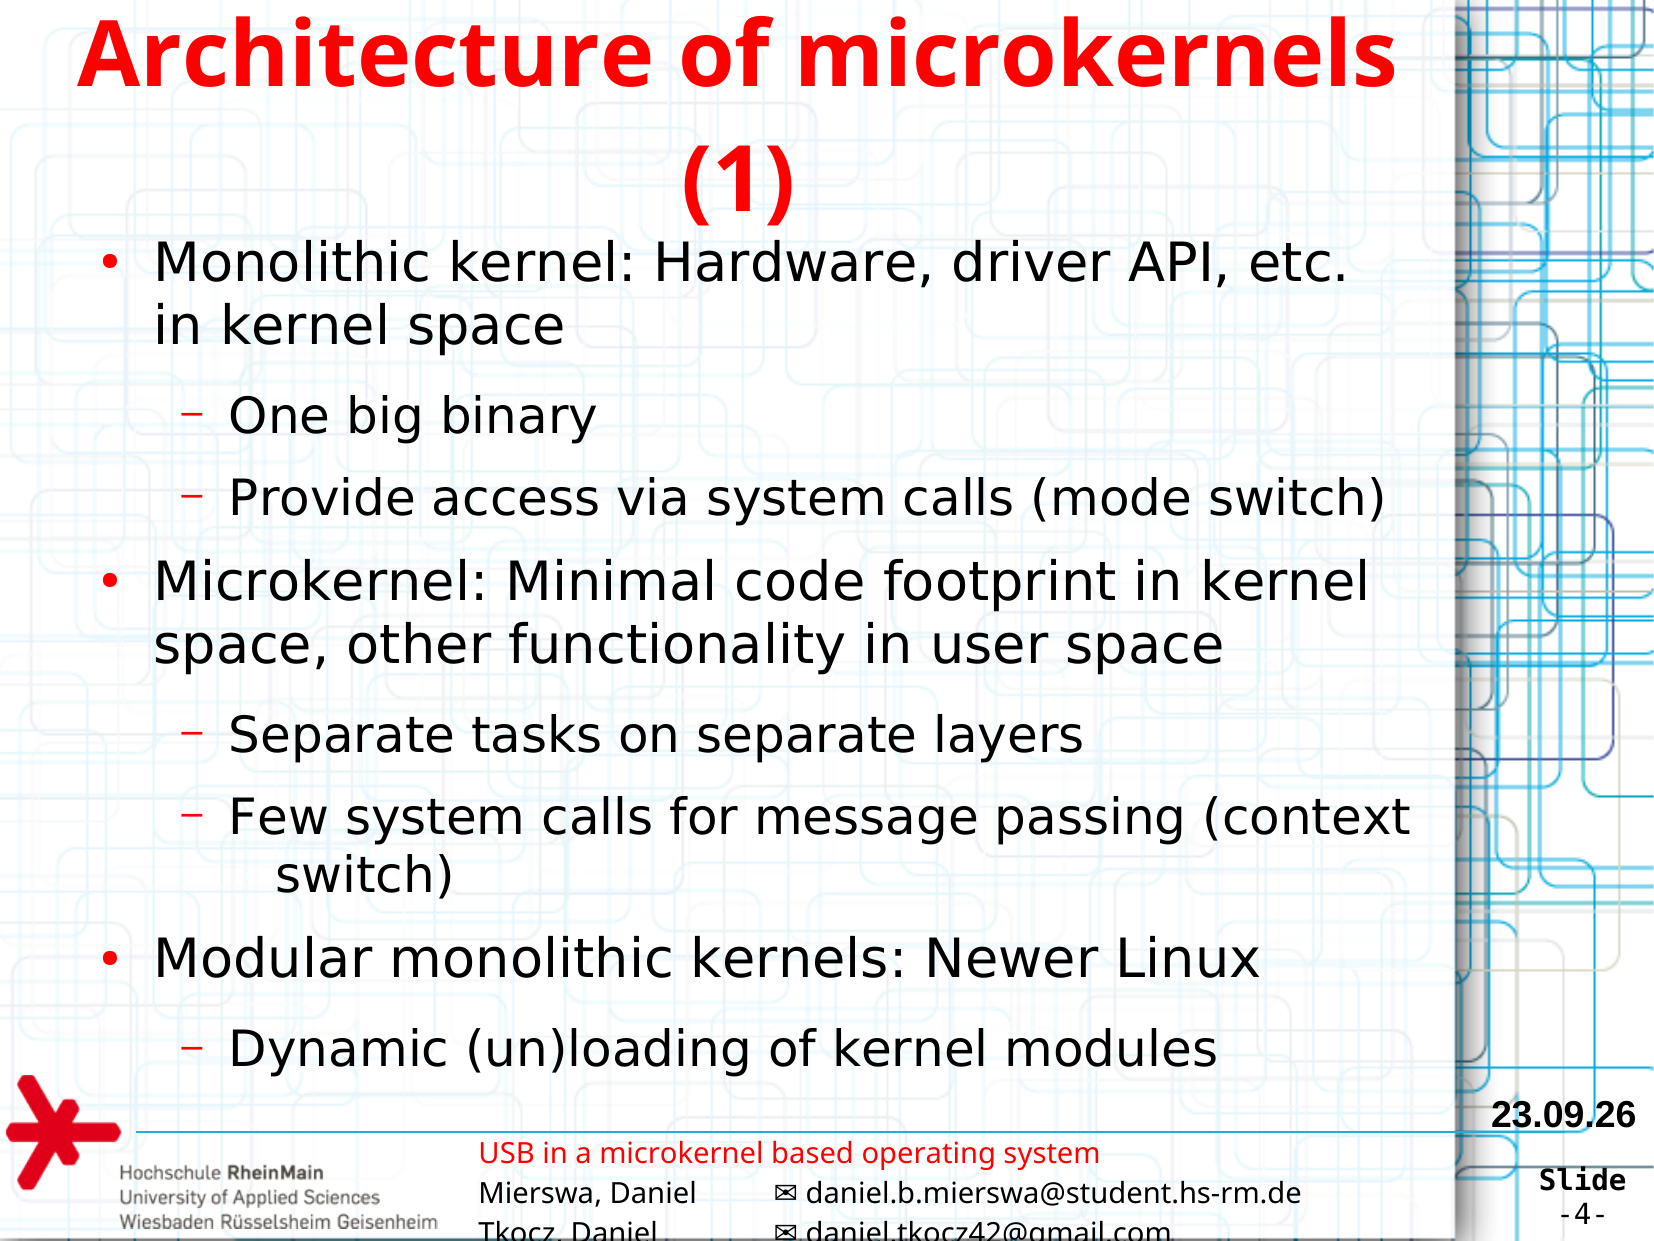

# Architecture of microkernels (1)
Monolithic kernel: Hardware, driver API, etc. in kernel space
One big binary
Provide access via system calls (mode switch)
Microkernel: Minimal code footprint in kernel space, other functionality in user space
Separate tasks on separate layers
Few system calls for message passing (context switch)
Modular monolithic kernels: Newer Linux
Dynamic (un)loading of kernel modules
4